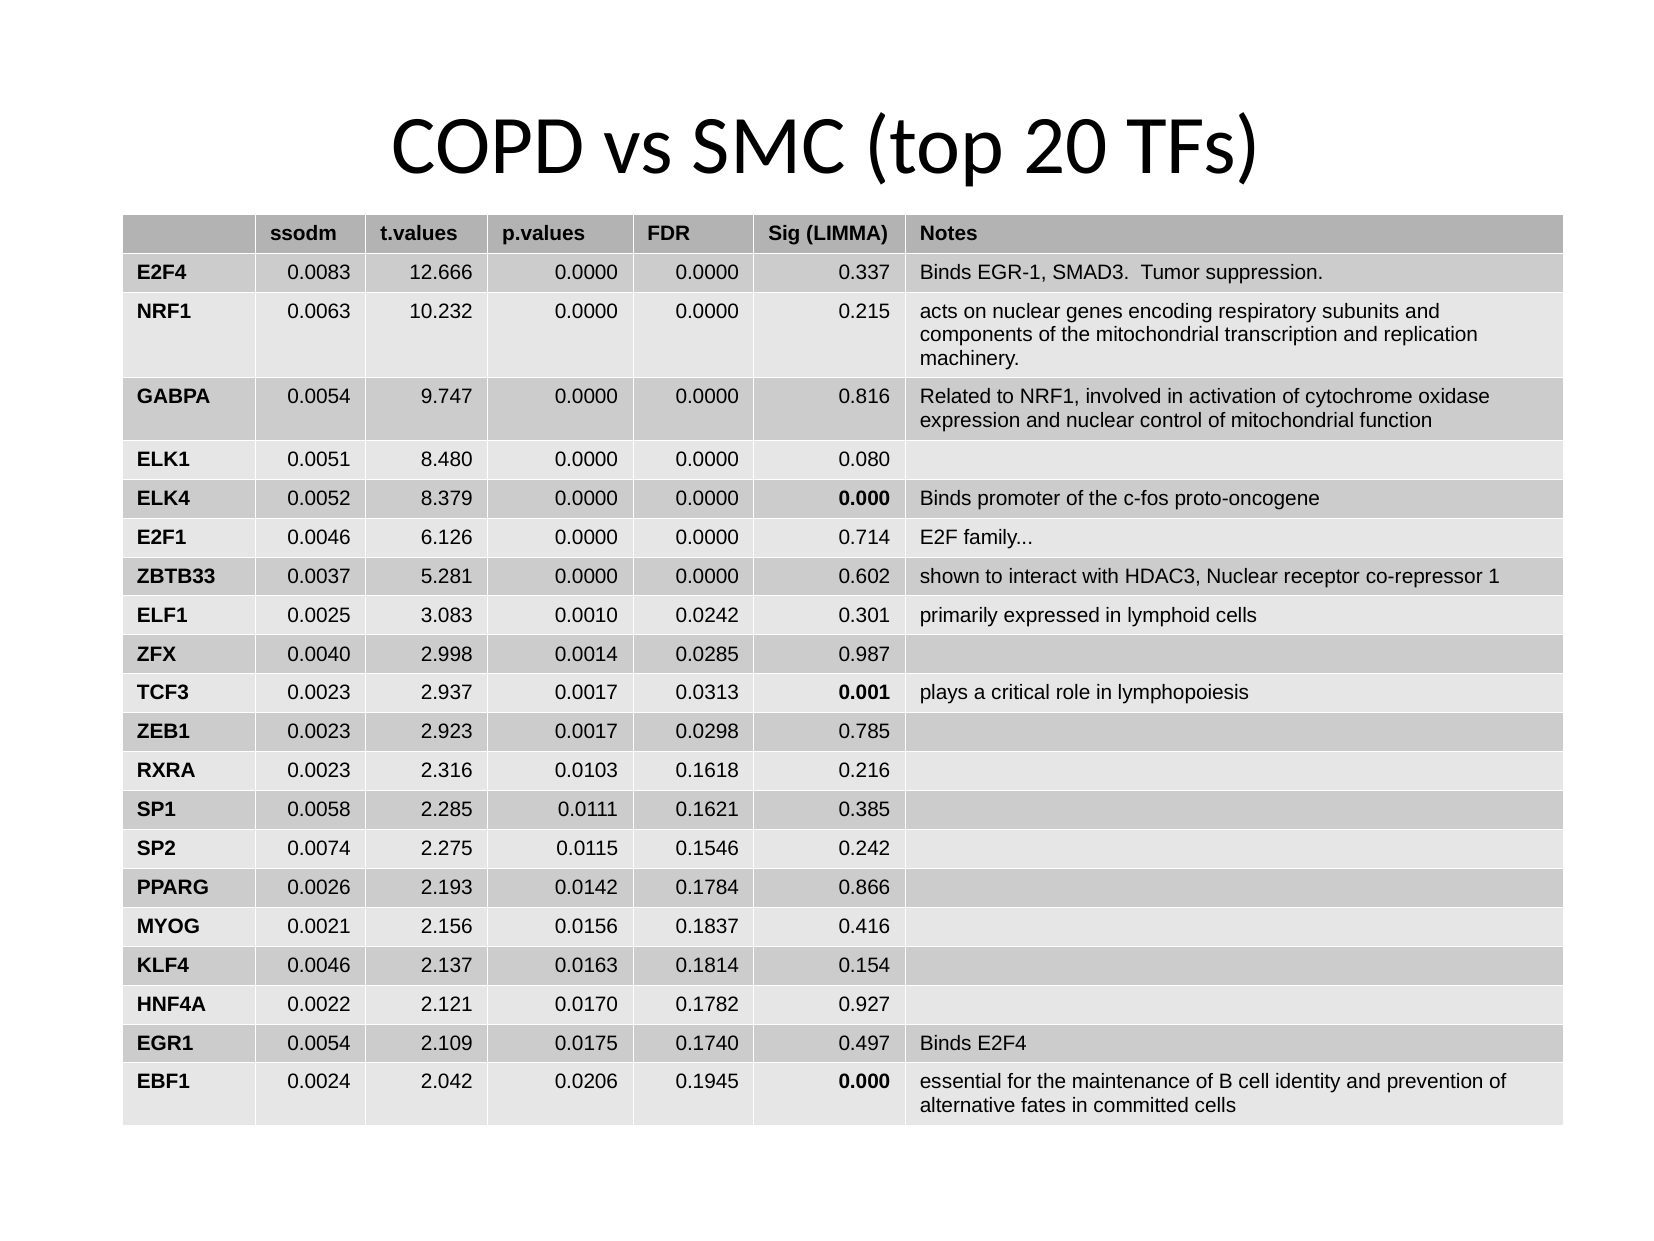

# COPD vs SMC (top 20 TFs)
| | ssodm | t.values | p.values | FDR | Sig (LIMMA) | Notes |
| --- | --- | --- | --- | --- | --- | --- |
| E2F4 | 0.0083 | 12.666 | 0.0000 | 0.0000 | 0.337 | Binds EGR-1, SMAD3. Tumor suppression. |
| NRF1 | 0.0063 | 10.232 | 0.0000 | 0.0000 | 0.215 | acts on nuclear genes encoding respiratory subunits and components of the mitochondrial transcription and replication machinery. |
| GABPA | 0.0054 | 9.747 | 0.0000 | 0.0000 | 0.816 | Related to NRF1, involved in activation of cytochrome oxidase expression and nuclear control of mitochondrial function |
| ELK1 | 0.0051 | 8.480 | 0.0000 | 0.0000 | 0.080 | |
| ELK4 | 0.0052 | 8.379 | 0.0000 | 0.0000 | 0.000 | Binds promoter of the c-fos proto-oncogene |
| E2F1 | 0.0046 | 6.126 | 0.0000 | 0.0000 | 0.714 | E2F family... |
| ZBTB33 | 0.0037 | 5.281 | 0.0000 | 0.0000 | 0.602 | shown to interact with HDAC3, Nuclear receptor co-repressor 1 |
| ELF1 | 0.0025 | 3.083 | 0.0010 | 0.0242 | 0.301 | primarily expressed in lymphoid cells |
| ZFX | 0.0040 | 2.998 | 0.0014 | 0.0285 | 0.987 | |
| TCF3 | 0.0023 | 2.937 | 0.0017 | 0.0313 | 0.001 | plays a critical role in lymphopoiesis |
| ZEB1 | 0.0023 | 2.923 | 0.0017 | 0.0298 | 0.785 | |
| RXRA | 0.0023 | 2.316 | 0.0103 | 0.1618 | 0.216 | |
| SP1 | 0.0058 | 2.285 | 0.0111 | 0.1621 | 0.385 | |
| SP2 | 0.0074 | 2.275 | 0.0115 | 0.1546 | 0.242 | |
| PPARG | 0.0026 | 2.193 | 0.0142 | 0.1784 | 0.866 | |
| MYOG | 0.0021 | 2.156 | 0.0156 | 0.1837 | 0.416 | |
| KLF4 | 0.0046 | 2.137 | 0.0163 | 0.1814 | 0.154 | |
| HNF4A | 0.0022 | 2.121 | 0.0170 | 0.1782 | 0.927 | |
| EGR1 | 0.0054 | 2.109 | 0.0175 | 0.1740 | 0.497 | Binds E2F4 |
| EBF1 | 0.0024 | 2.042 | 0.0206 | 0.1945 | 0.000 | essential for the maintenance of B cell identity and prevention of alternative fates in committed cells |